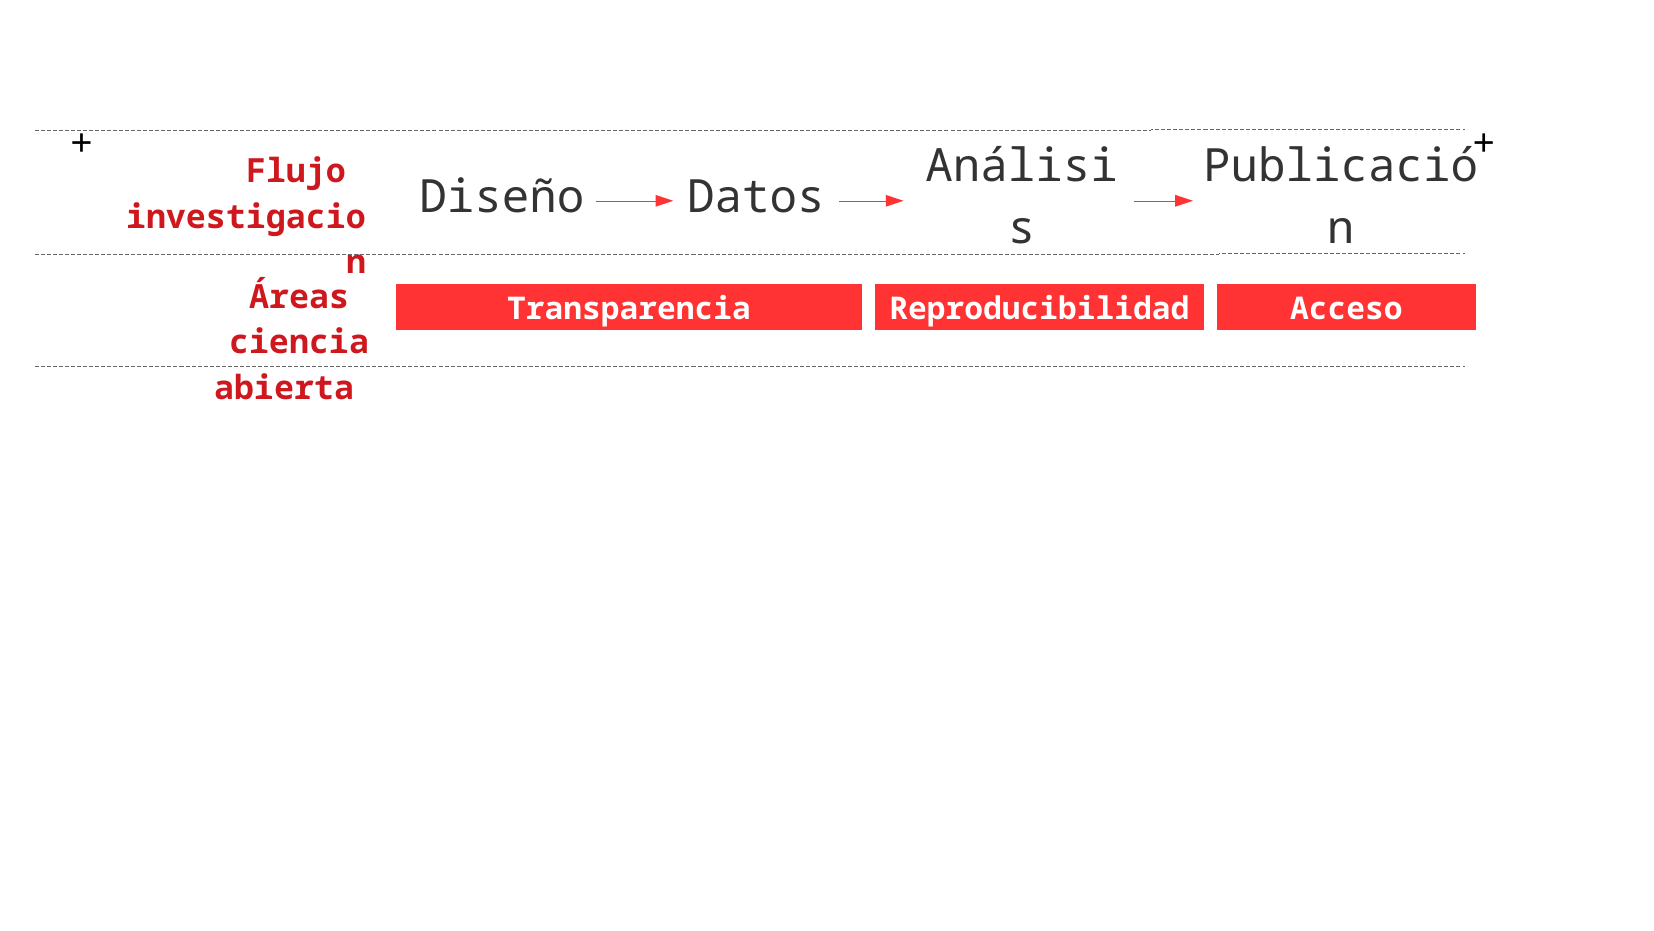

+
+
Flujo
investigacion
Diseño
Datos
Análisis
Publicación
Áreas
ciencia abierta
Transparencia
Reproducibilidad
Acceso